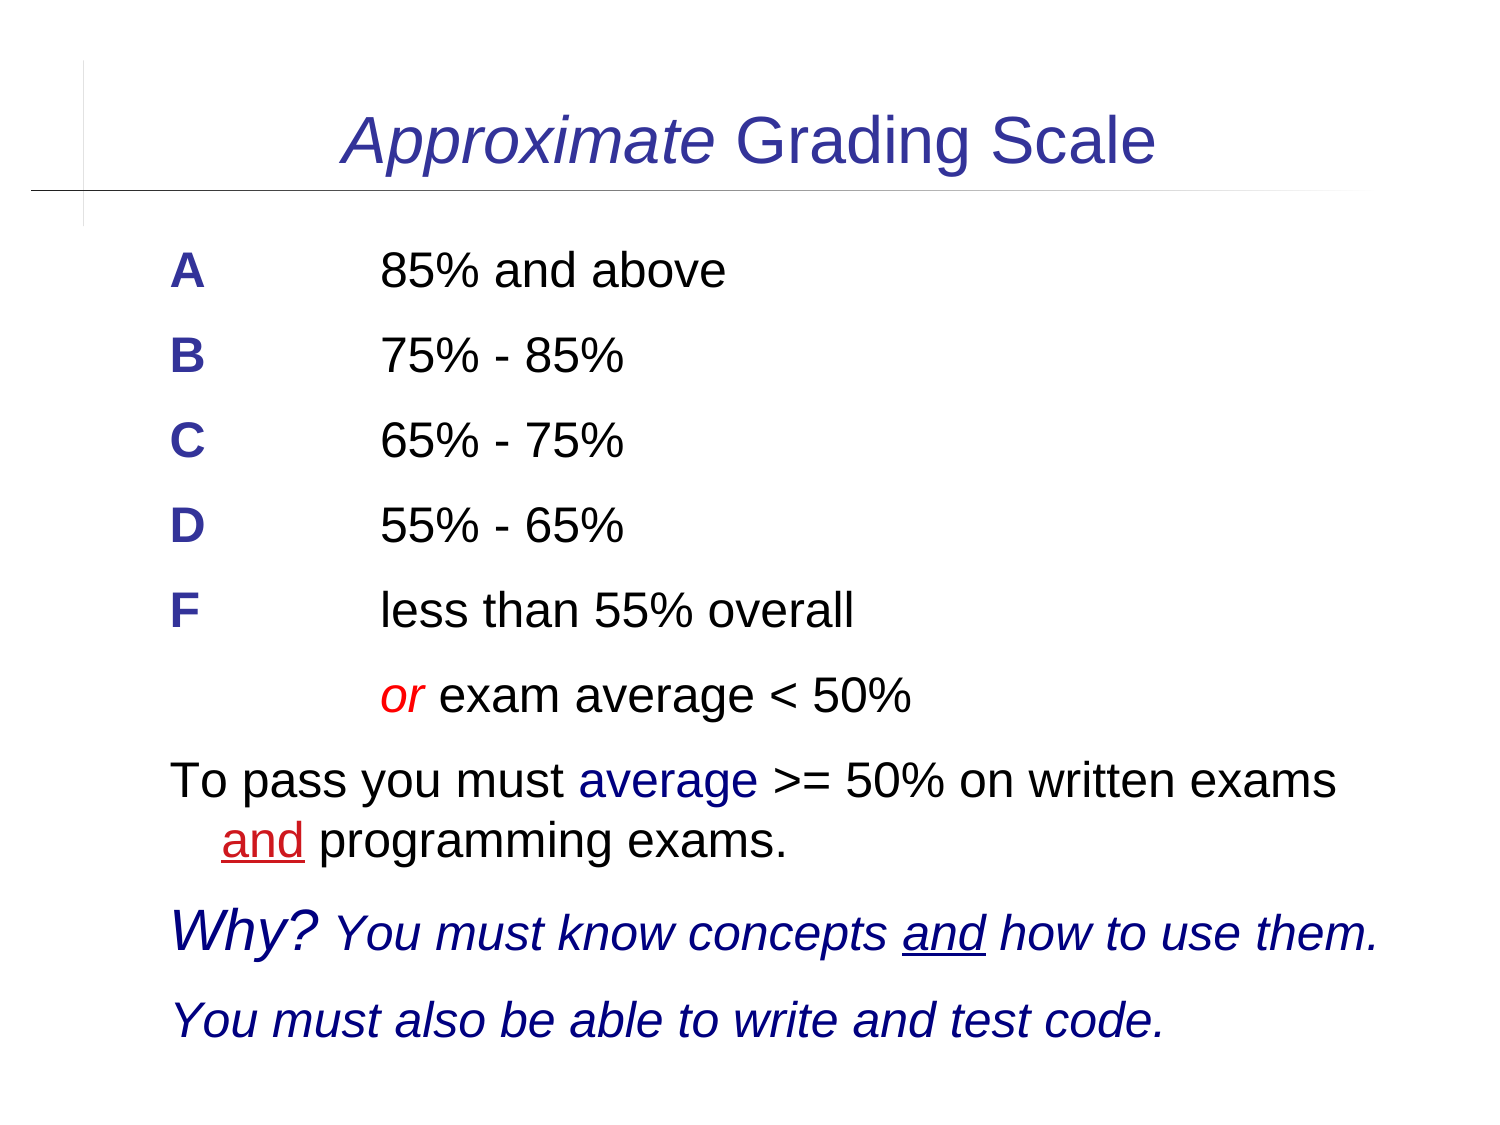

# Approximate Grading Scale
A		85% and above
B		75% - 85%
C		65% - 75%
D		55% - 65%
F		less than 55% overall
		or exam average < 50%
To pass you must average >= 50% on written exams and programming exams.
Why? You must know concepts and how to use them.
You must also be able to write and test code.